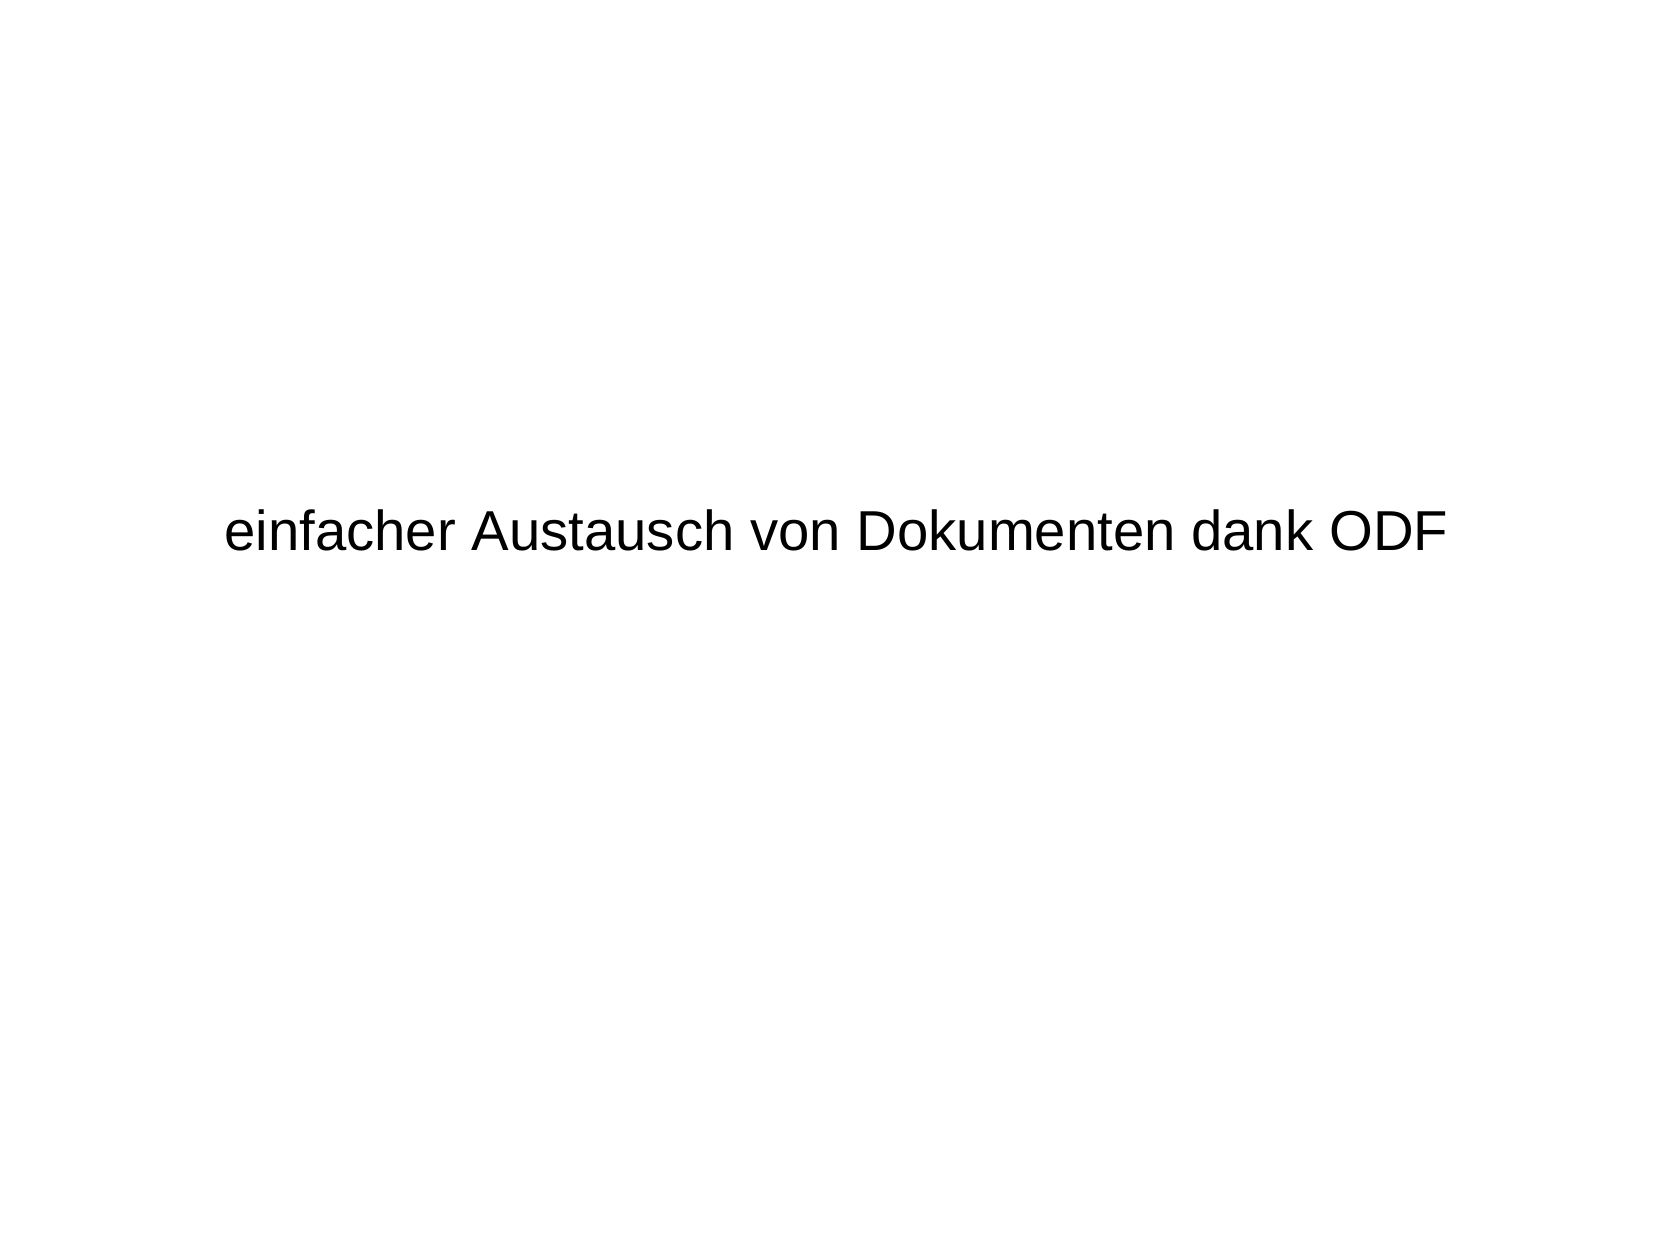

# einfacher Austausch von Dokumenten dank ODF